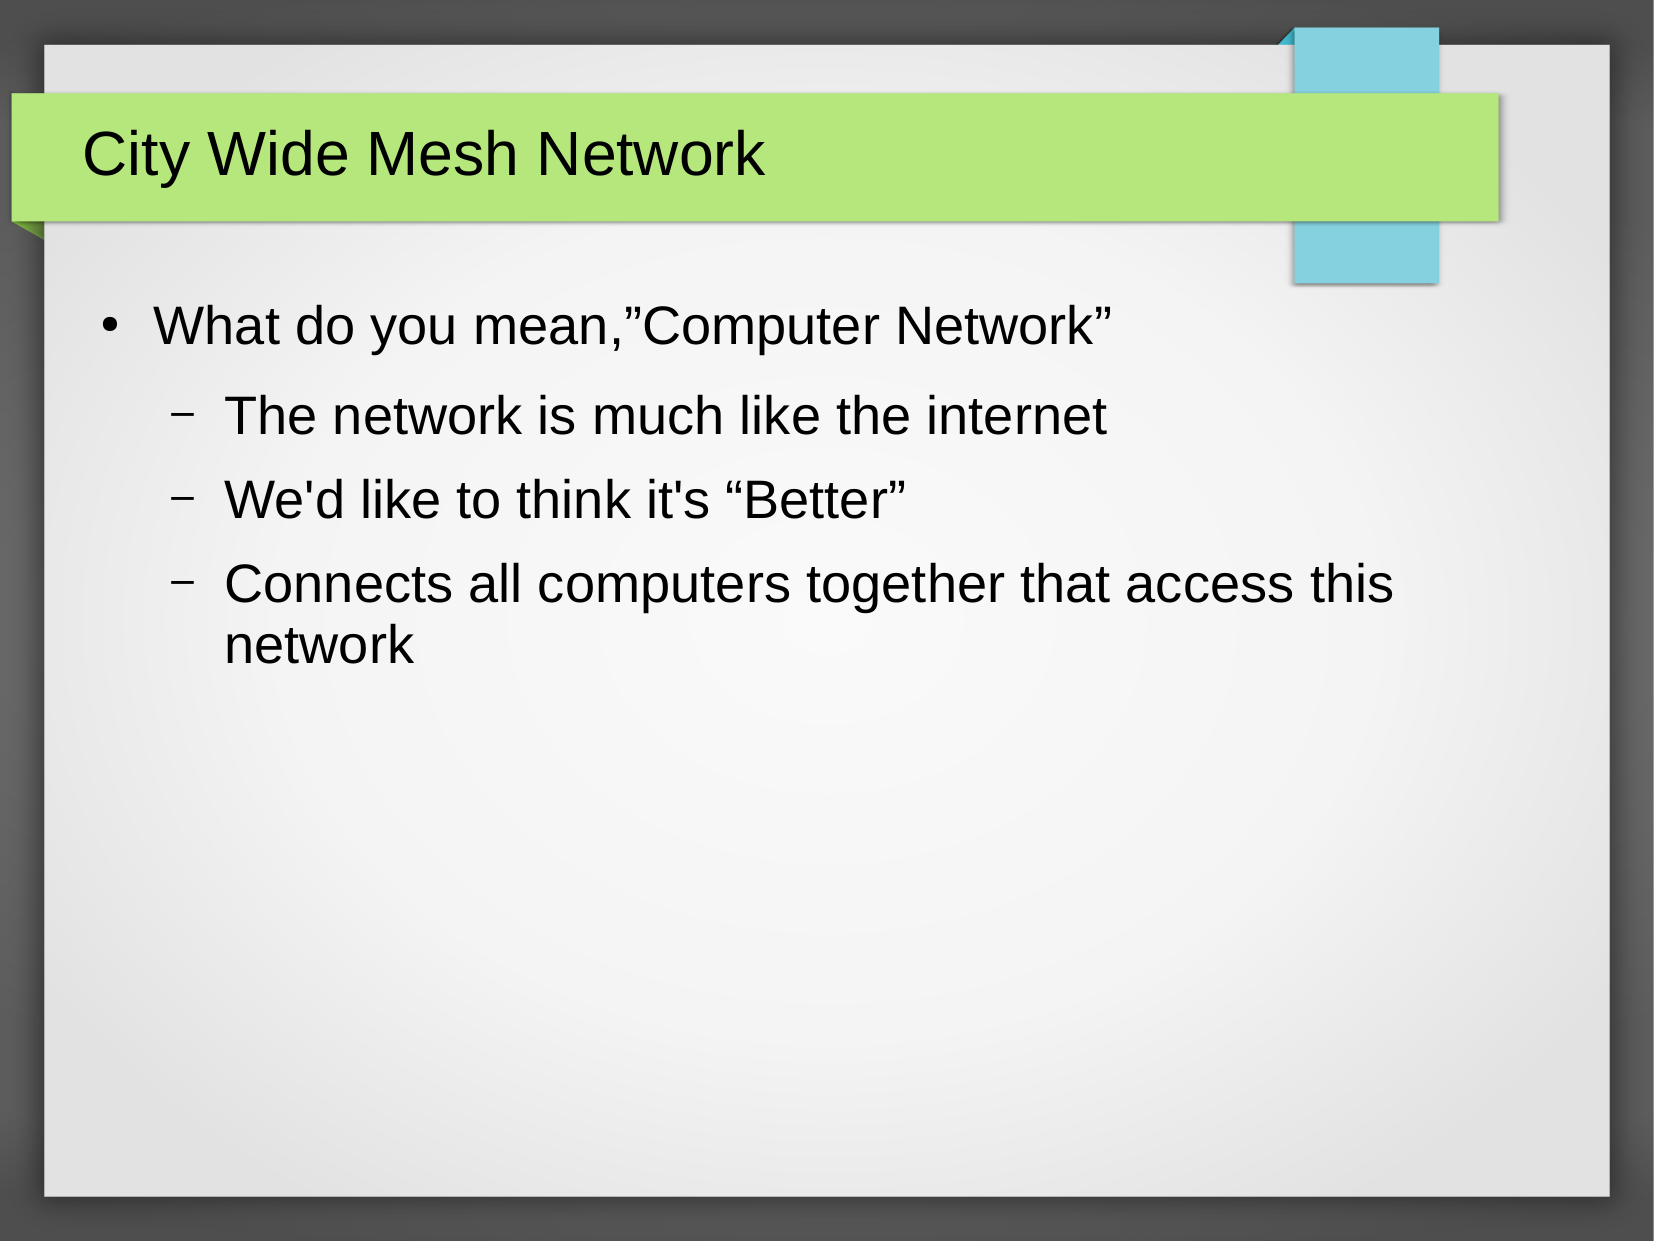

# City Wide Mesh Network
What do you mean,”Computer Network”
The network is much like the internet
We'd like to think it's “Better”
Connects all computers together that access this network